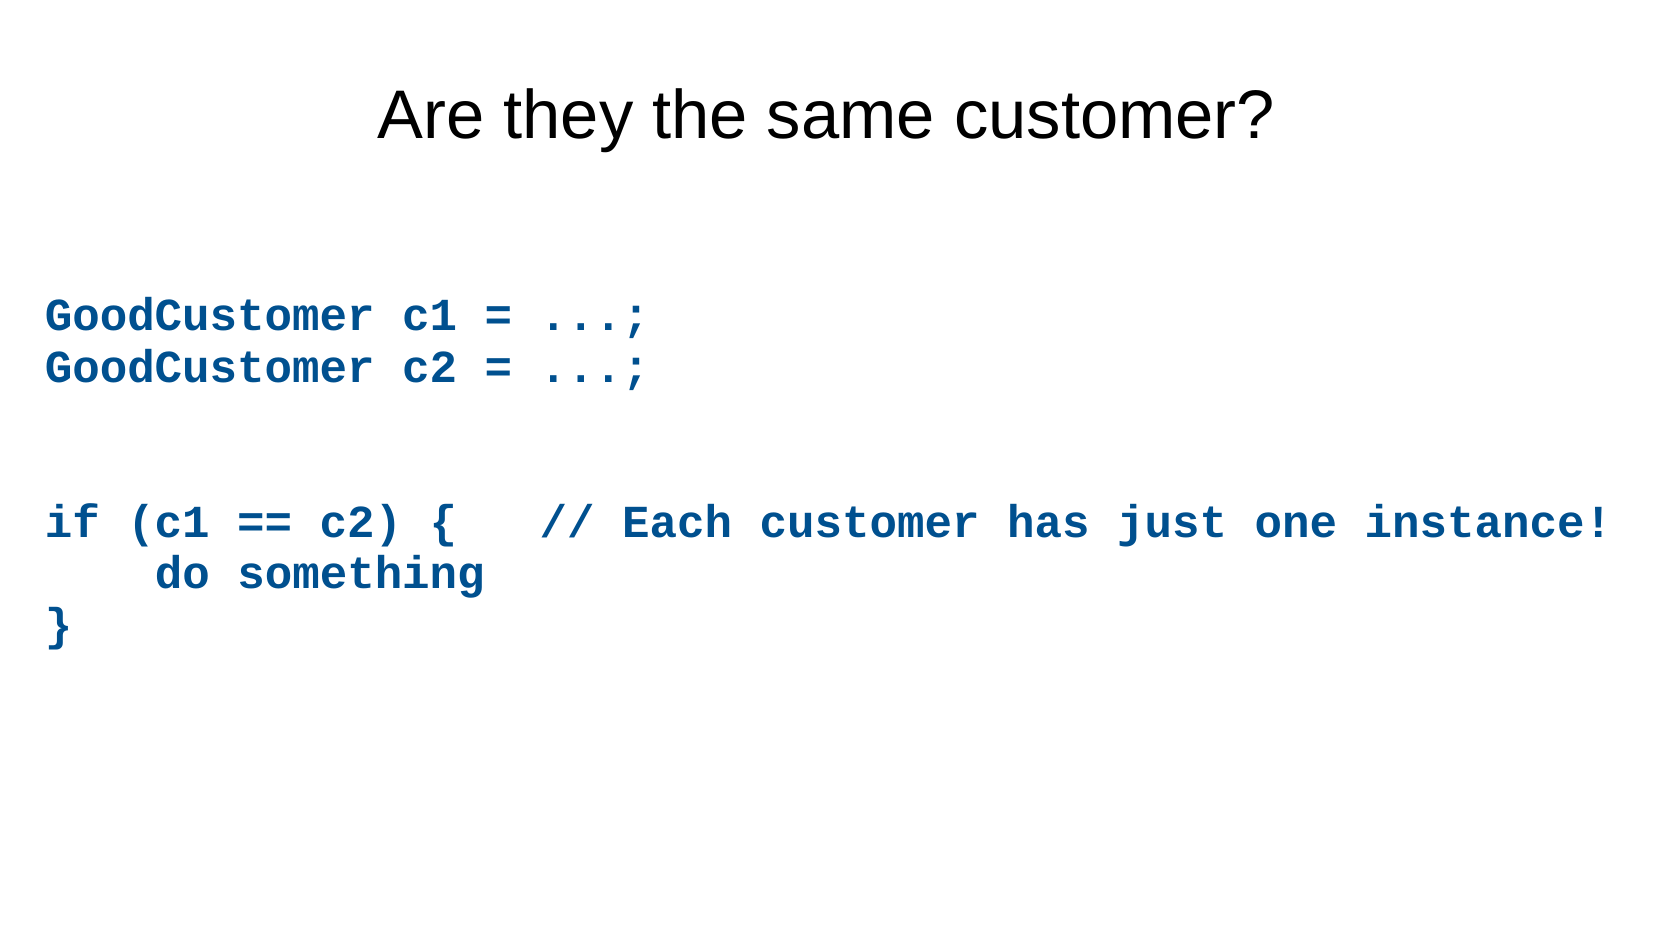

# Are they the same customer?
GoodCustomer c1 = ...;
GoodCustomer c2 = ...;
if (c1 == c2) { // Each customer has just one instance!
 do something
}